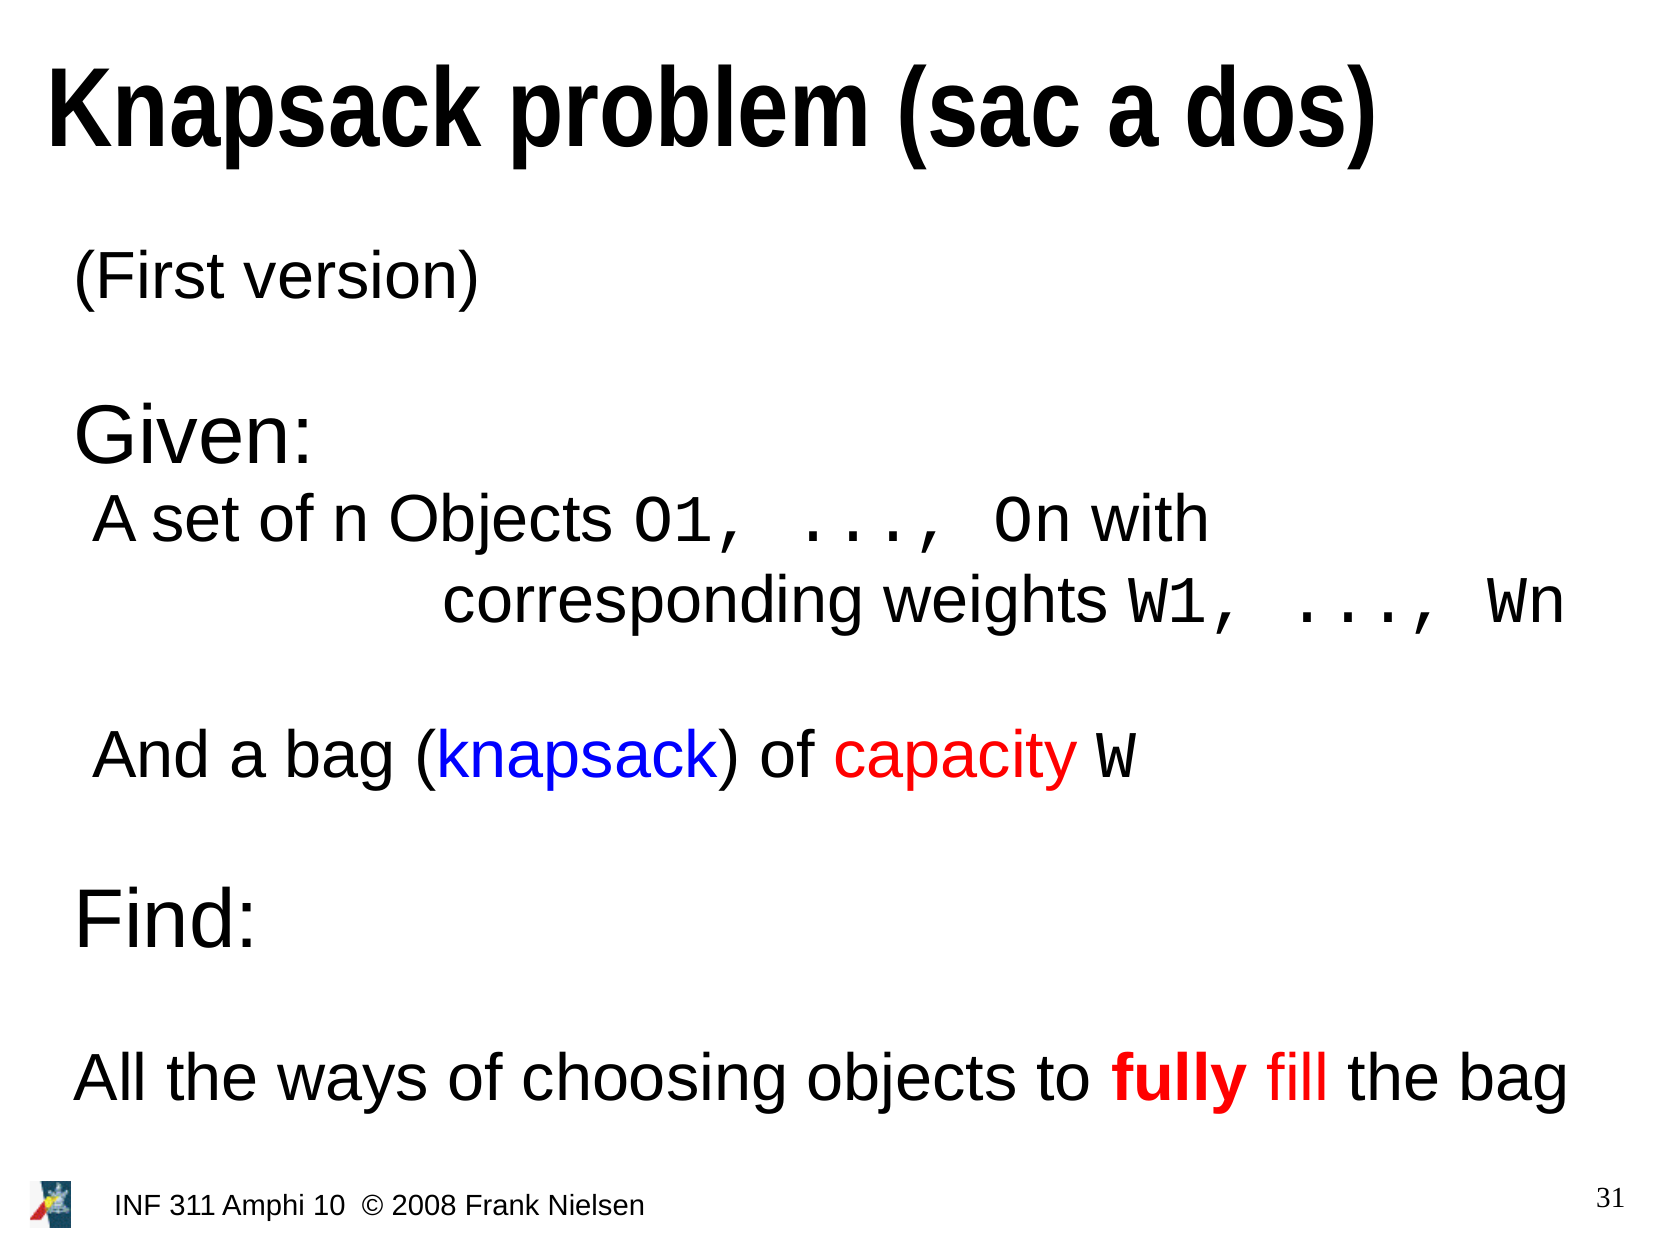

Knapsack problem (sac a dos)
(First version)
Given:
 A set of n Objects O1, ..., On with
					corresponding weights W1, ..., Wn
 And a bag (knapsack) of capacity W
Find:
All the ways of choosing objects to fully fill the bag